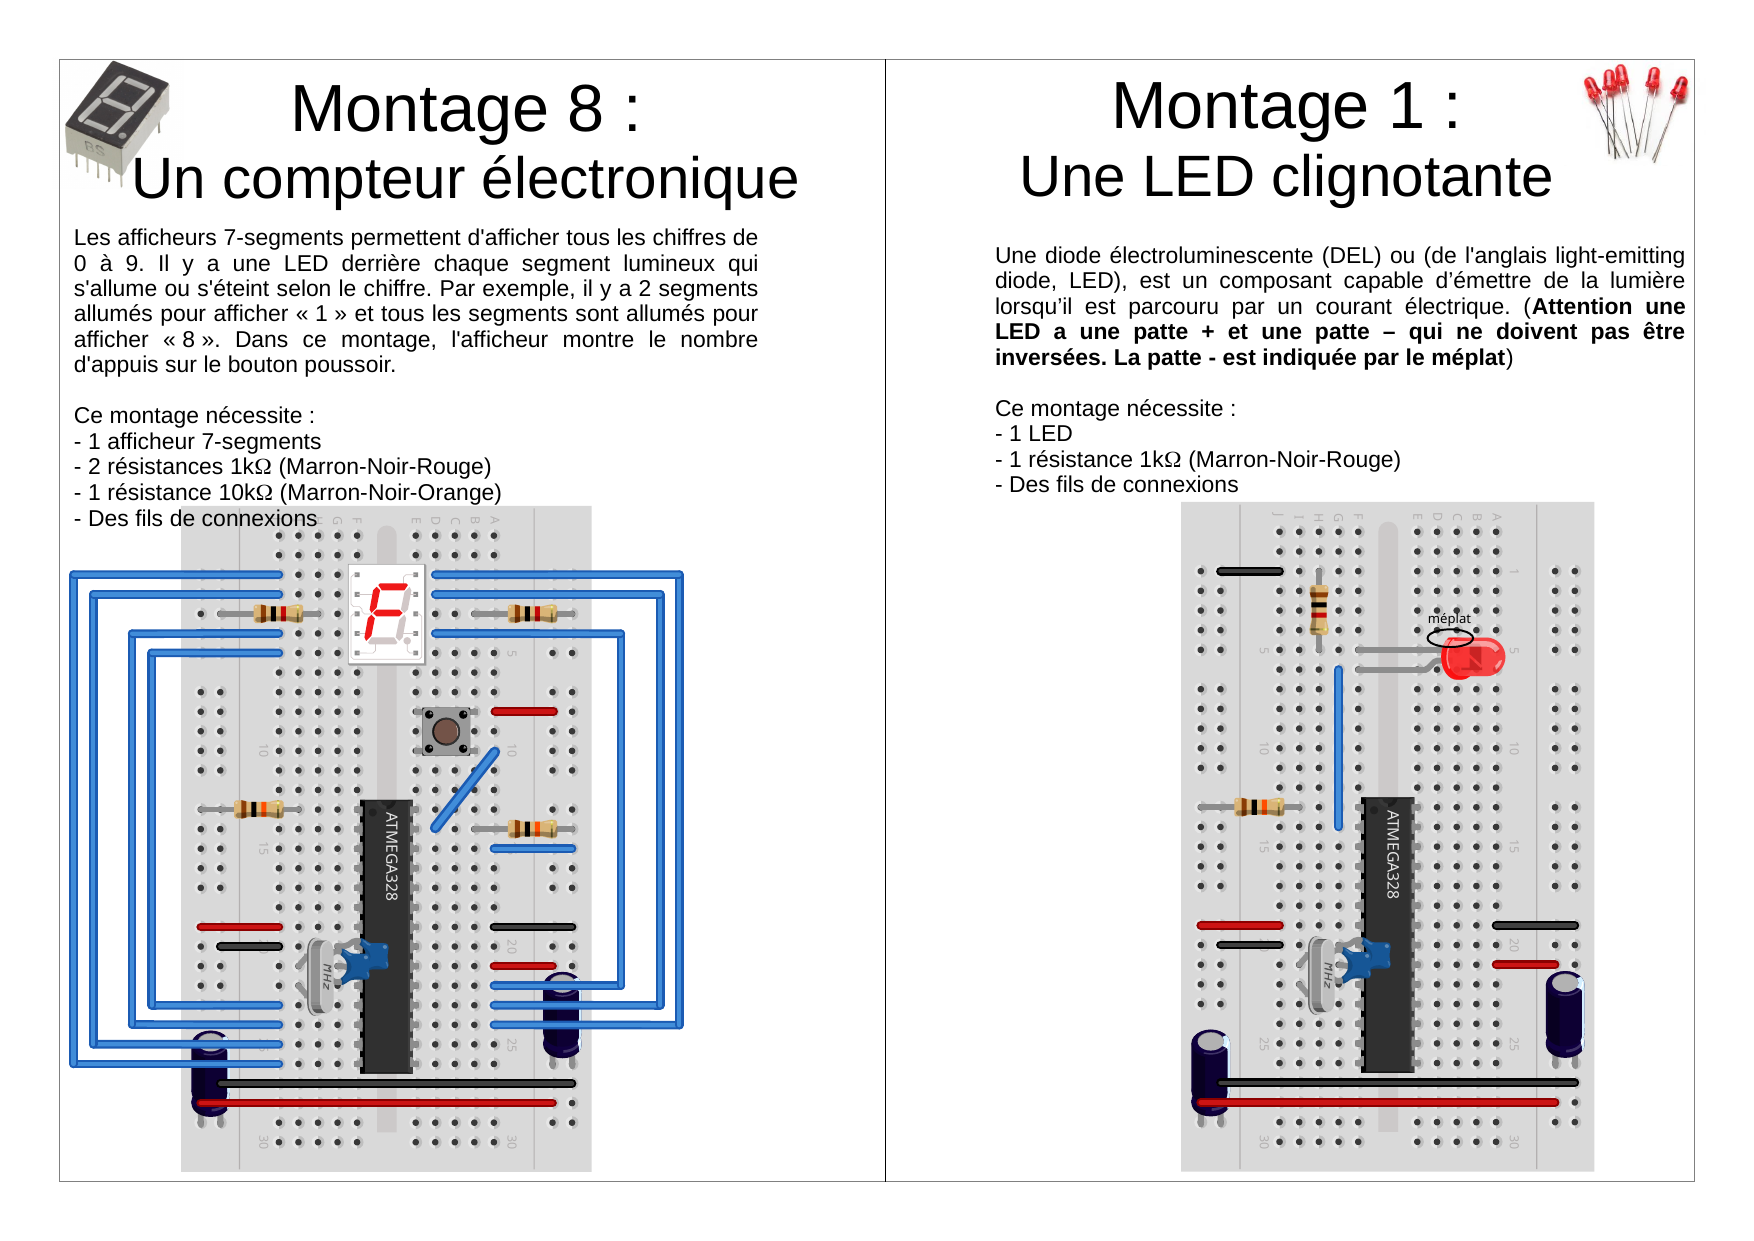

# Montage 1 : Une LED clignotante
Montage 8 :
Un compteur électronique
Les afficheurs 7-segments permettent d'afficher tous les chiffres de 0 à 9. Il y a une LED derrière chaque segment lumineux qui s'allume ou s'éteint selon le chiffre. Par exemple, il y a 2 segments allumés pour afficher « 1 » et tous les segments sont allumés pour afficher « 8 ». Dans ce montage, l'afficheur montre le nombre d'appuis sur le bouton poussoir.
Ce montage nécessite :
- 1 afficheur 7-segments
- 2 résistances 1kW (Marron-Noir-Rouge)
- 1 résistance 10kW (Marron-Noir-Orange)
- Des fils de connexions
Une diode électroluminescente (DEL) ou (de l'anglais light-emitting diode, LED), est un composant capable d’émettre de la lumière lorsqu’il est parcouru par un courant électrique. (Attention une LED a une patte + et une patte – qui ne doivent pas être inversées. La patte - est indiquée par le méplat)
Ce montage nécessite :
- 1 LED
- 1 résistance 1kW (Marron-Noir-Rouge)
- Des fils de connexions